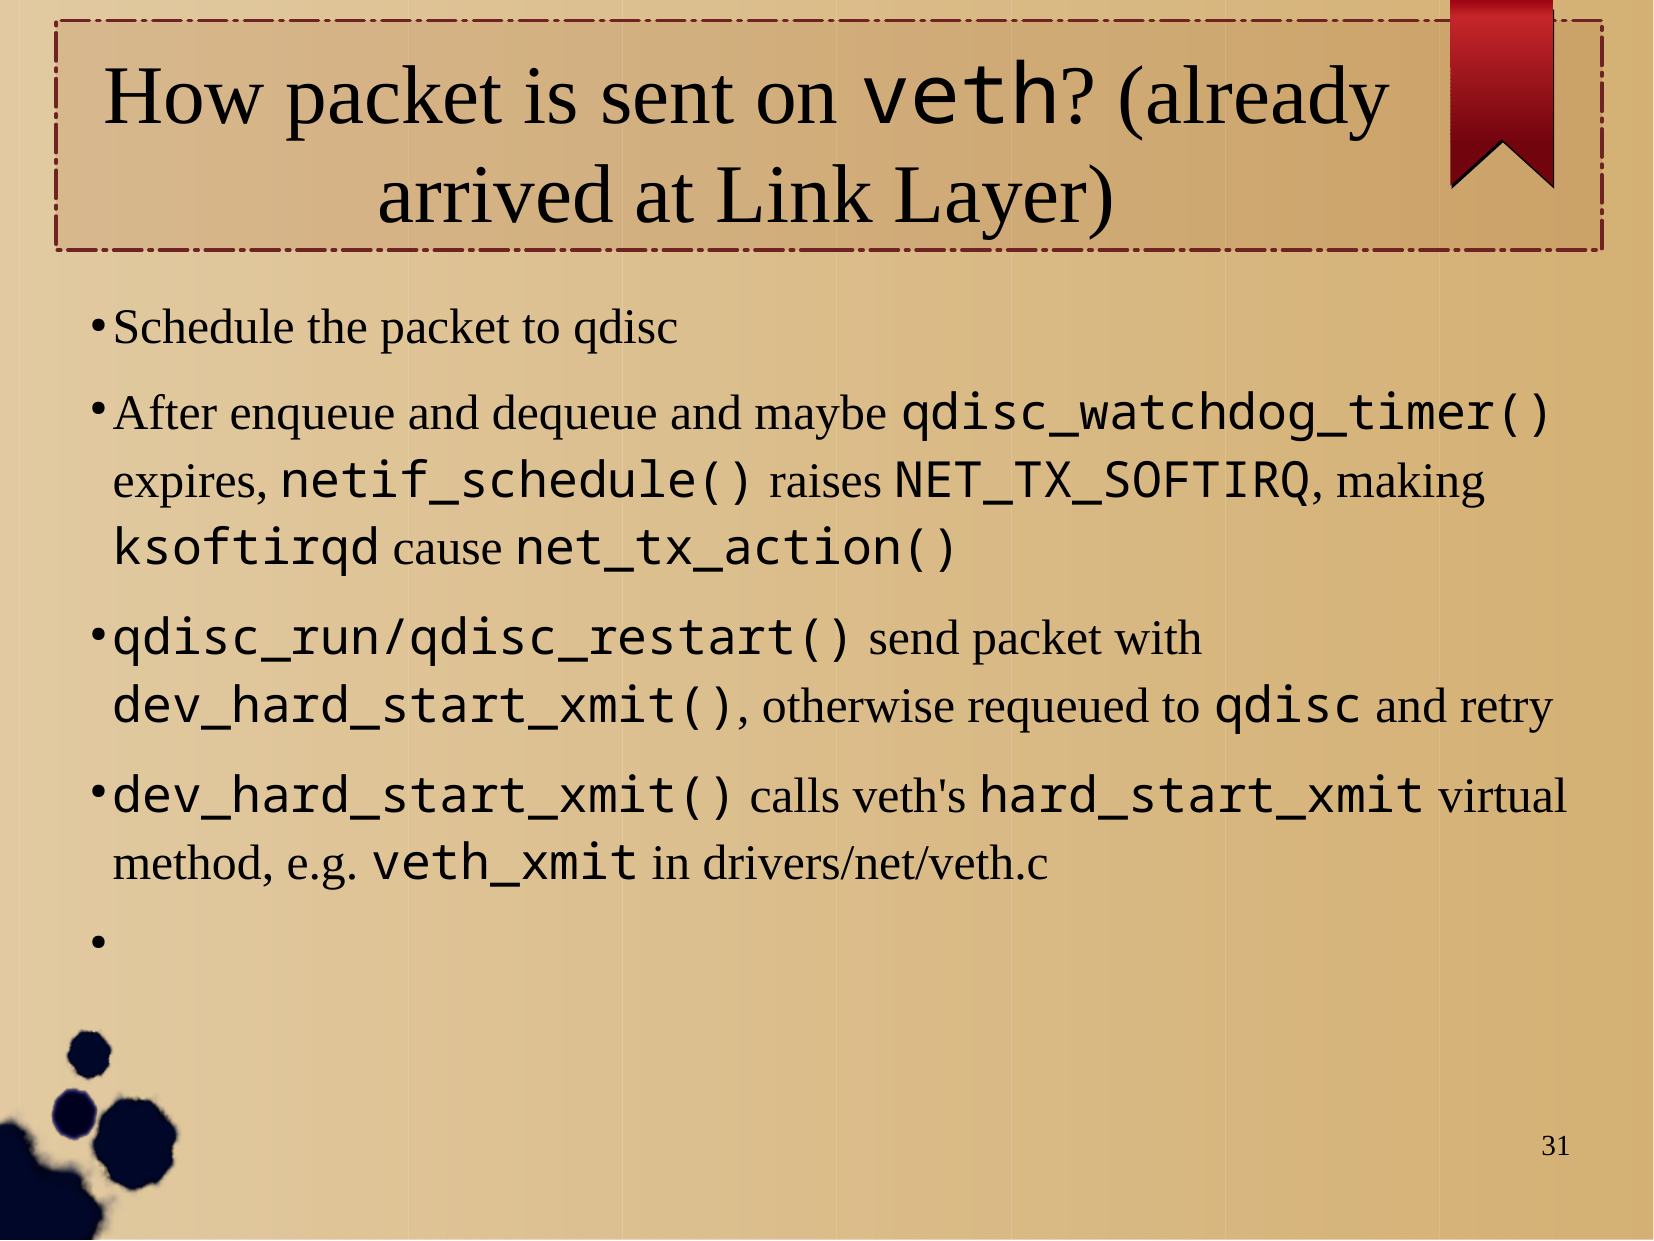

# How packet is sent on veth? (already arrived at Link Layer)
Schedule the packet to qdisc
After enqueue and dequeue and maybe qdisc_watchdog_timer() expires, netif_schedule() raises NET_TX_SOFTIRQ, making ksoftirqd cause net_tx_action()
qdisc_run/qdisc_restart() send packet with dev_hard_start_xmit(), otherwise requeued to qdisc and retry
dev_hard_start_xmit() calls veth's hard_start_xmit virtual method, e.g. veth_xmit in drivers/net/veth.c
31